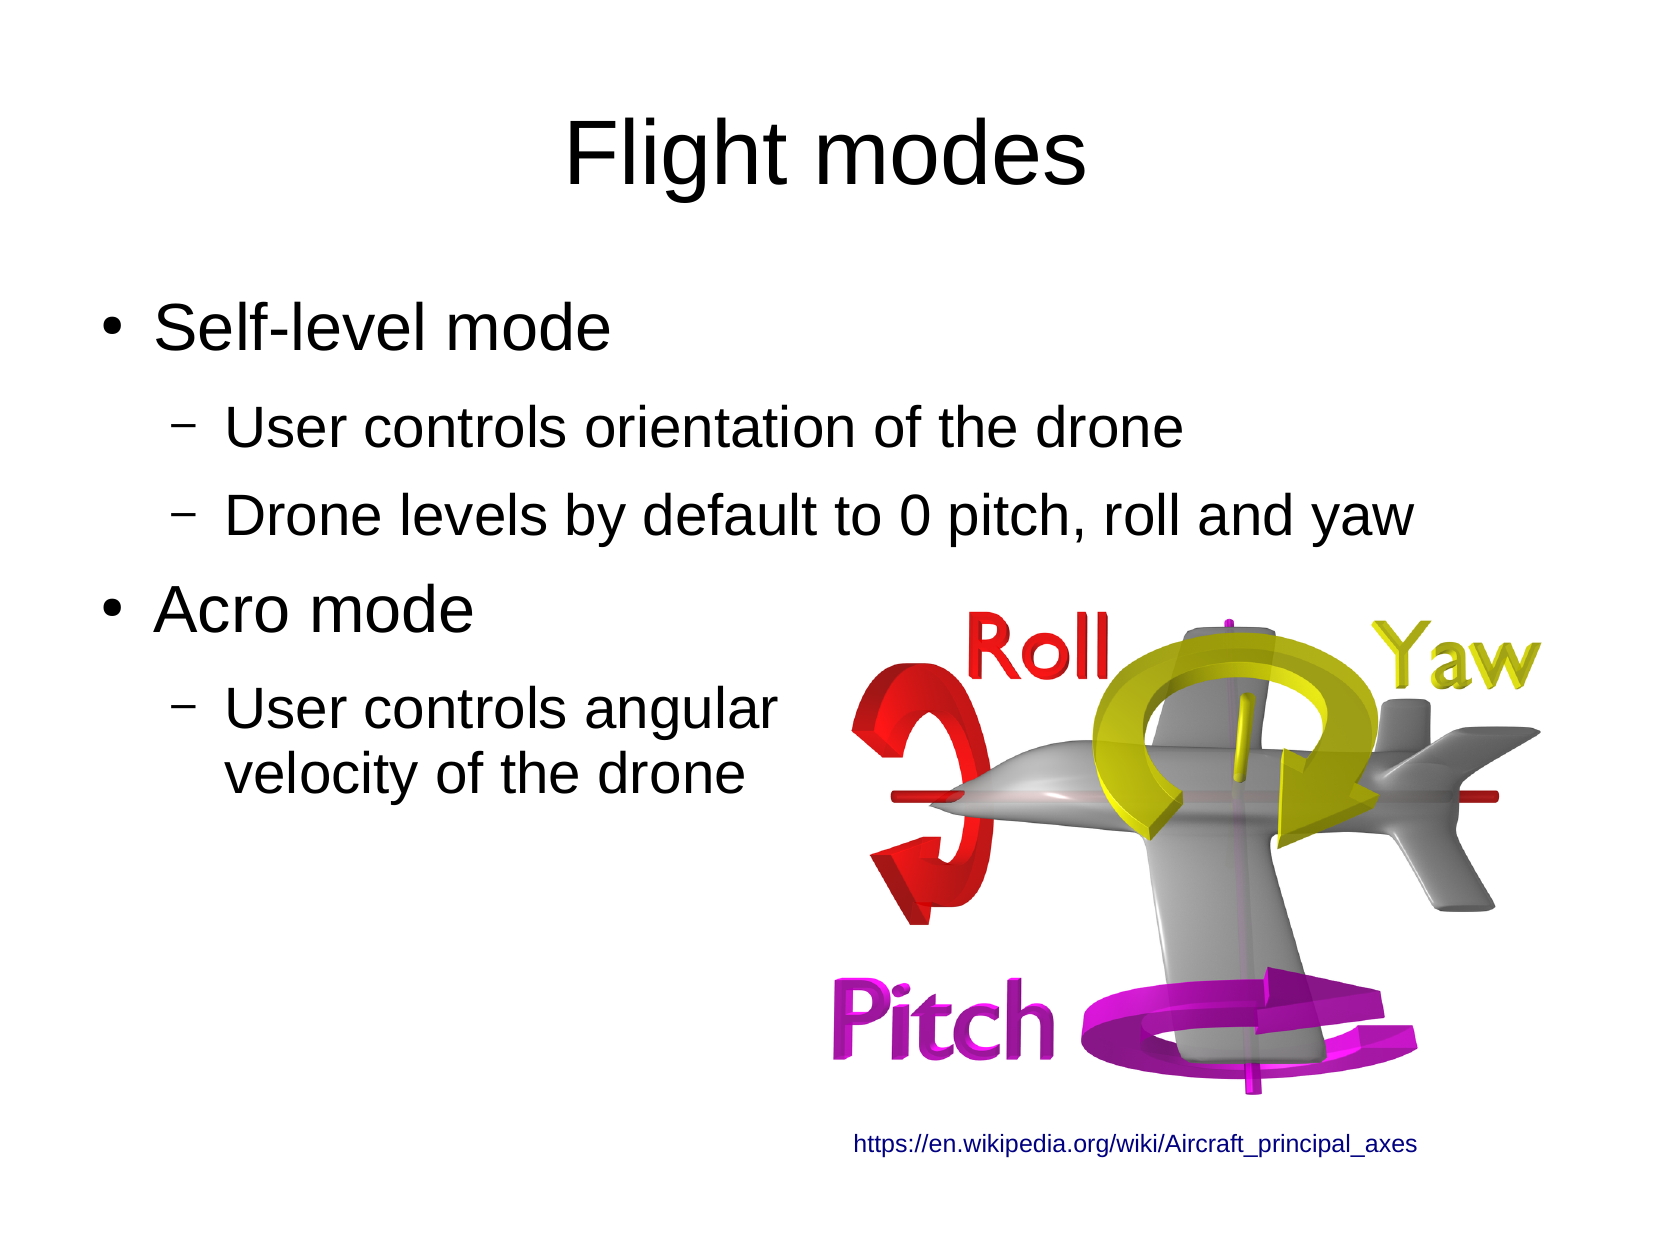

# Flight modes
Self-level mode
User controls orientation of the drone
Drone levels by default to 0 pitch, roll and yaw
Acro mode
User controls angular
velocity of the drone
https://en.wikipedia.org/wiki/Aircraft_principal_axes